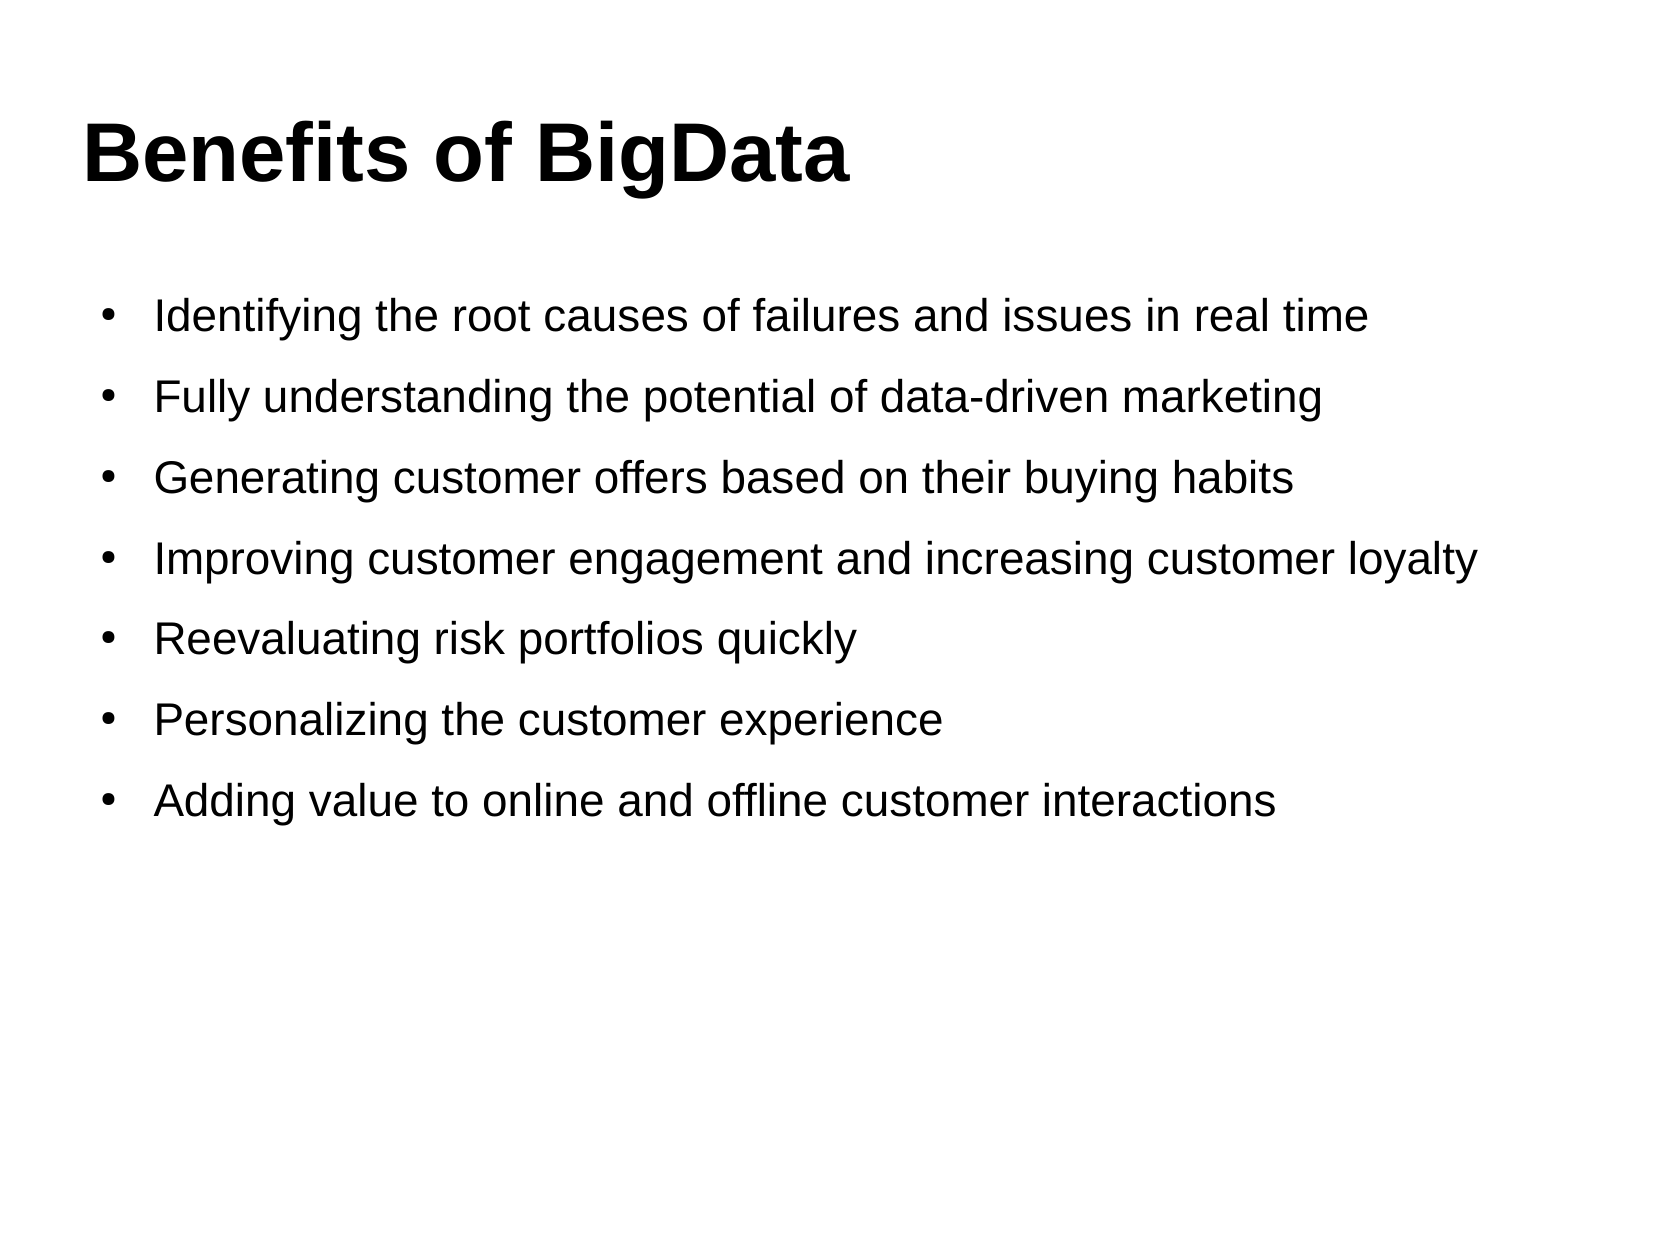

# Benefits of BigData
Identifying the root causes of failures and issues in real time
Fully understanding the potential of data-driven marketing
Generating customer offers based on their buying habits
Improving customer engagement and increasing customer loyalty
Reevaluating risk portfolios quickly
Personalizing the customer experience
Adding value to online and offline customer interactions